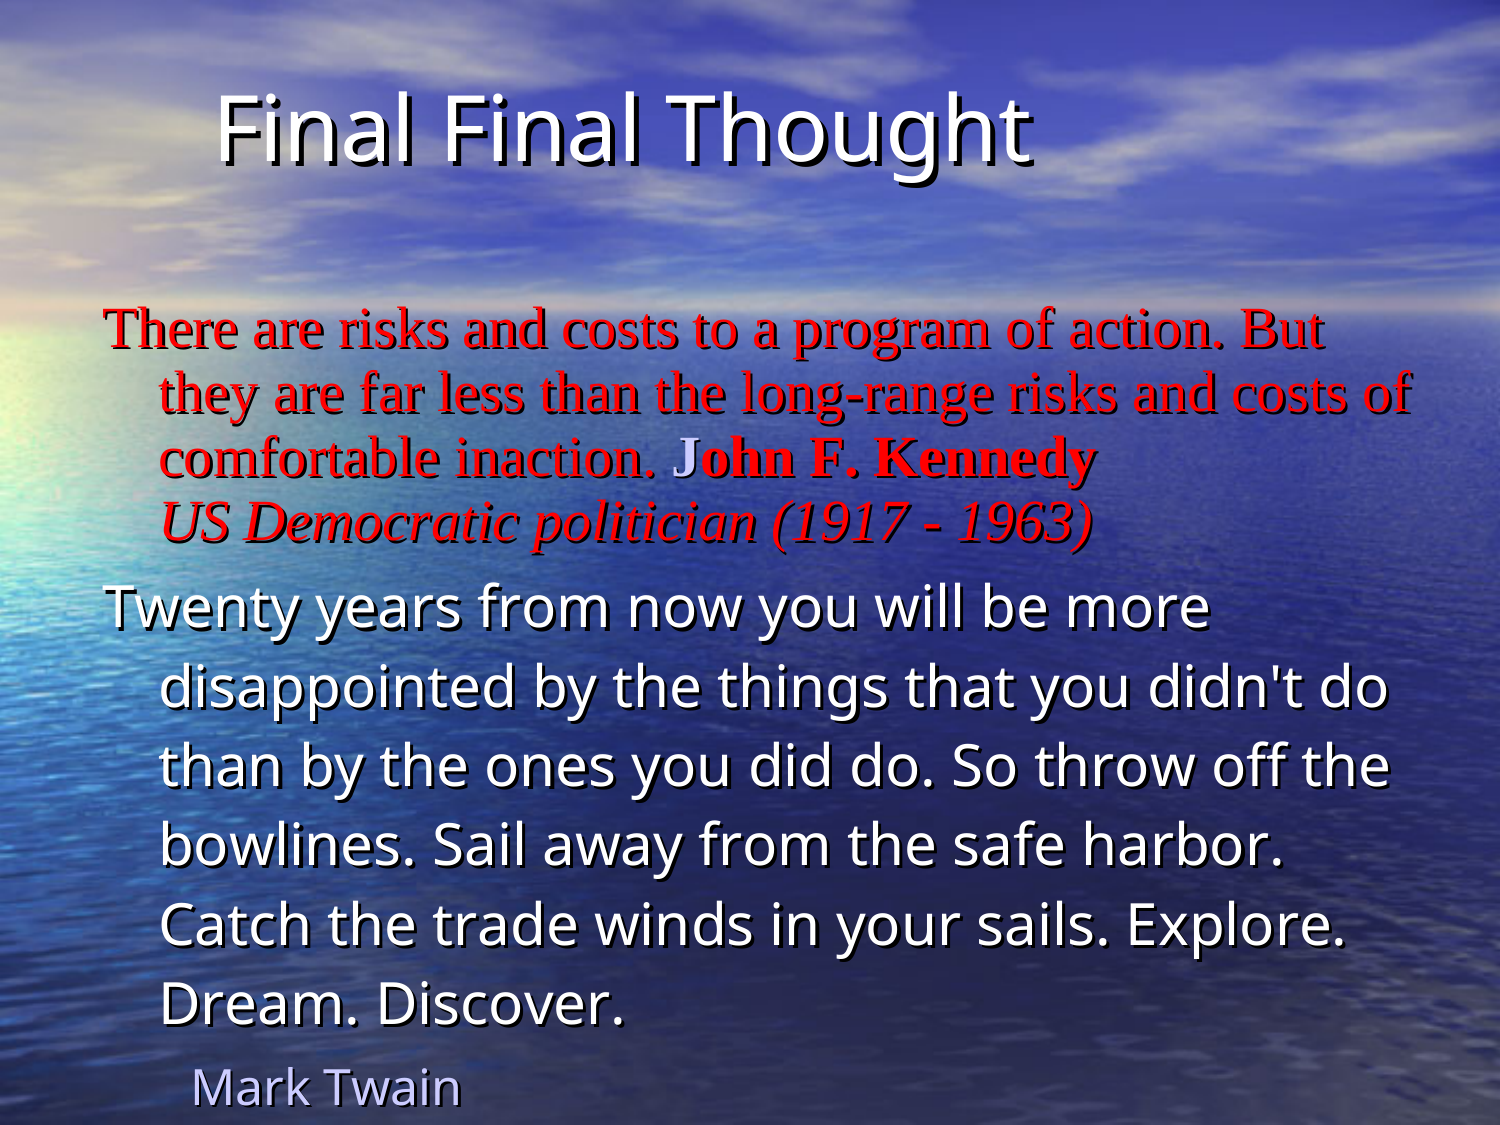

# Final Final Thought
There are risks and costs to a program of action. But they are far less than the long-range risks and costs of comfortable inaction. John F. Kennedy
US Democratic politician (1917 - 1963)
Twenty years from now you will be more disappointed by the things that you didn't do than by the ones you did do. So throw off the bowlines. Sail away from the safe harbor. Catch the trade winds in your sails. Explore. Dream. Discover.
<date/time>Mark Twain